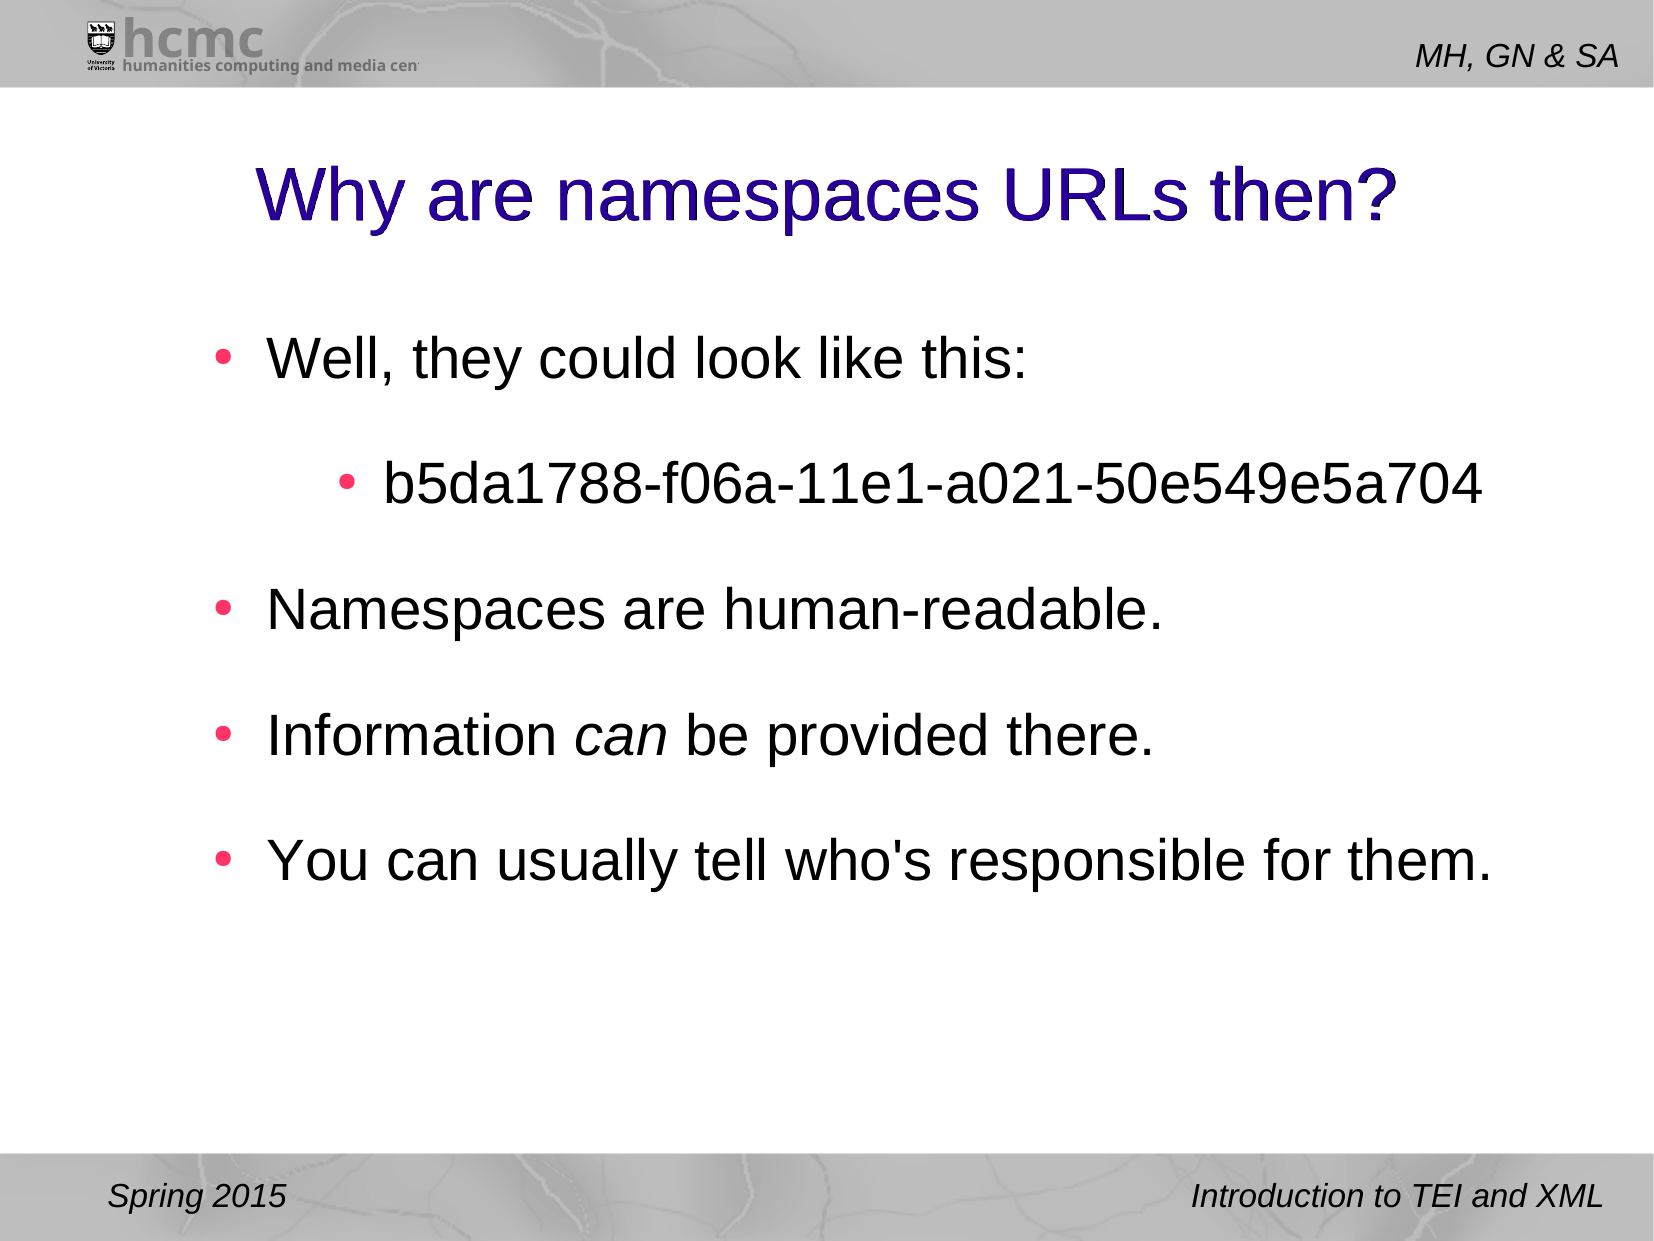

# Why are namespaces URLs then?
Well, they could look like this:
b5da1788-f06a-11e1-a021-50e549e5a704
Namespaces are human-readable.
Information can be provided there.
You can usually tell who's responsible for them.